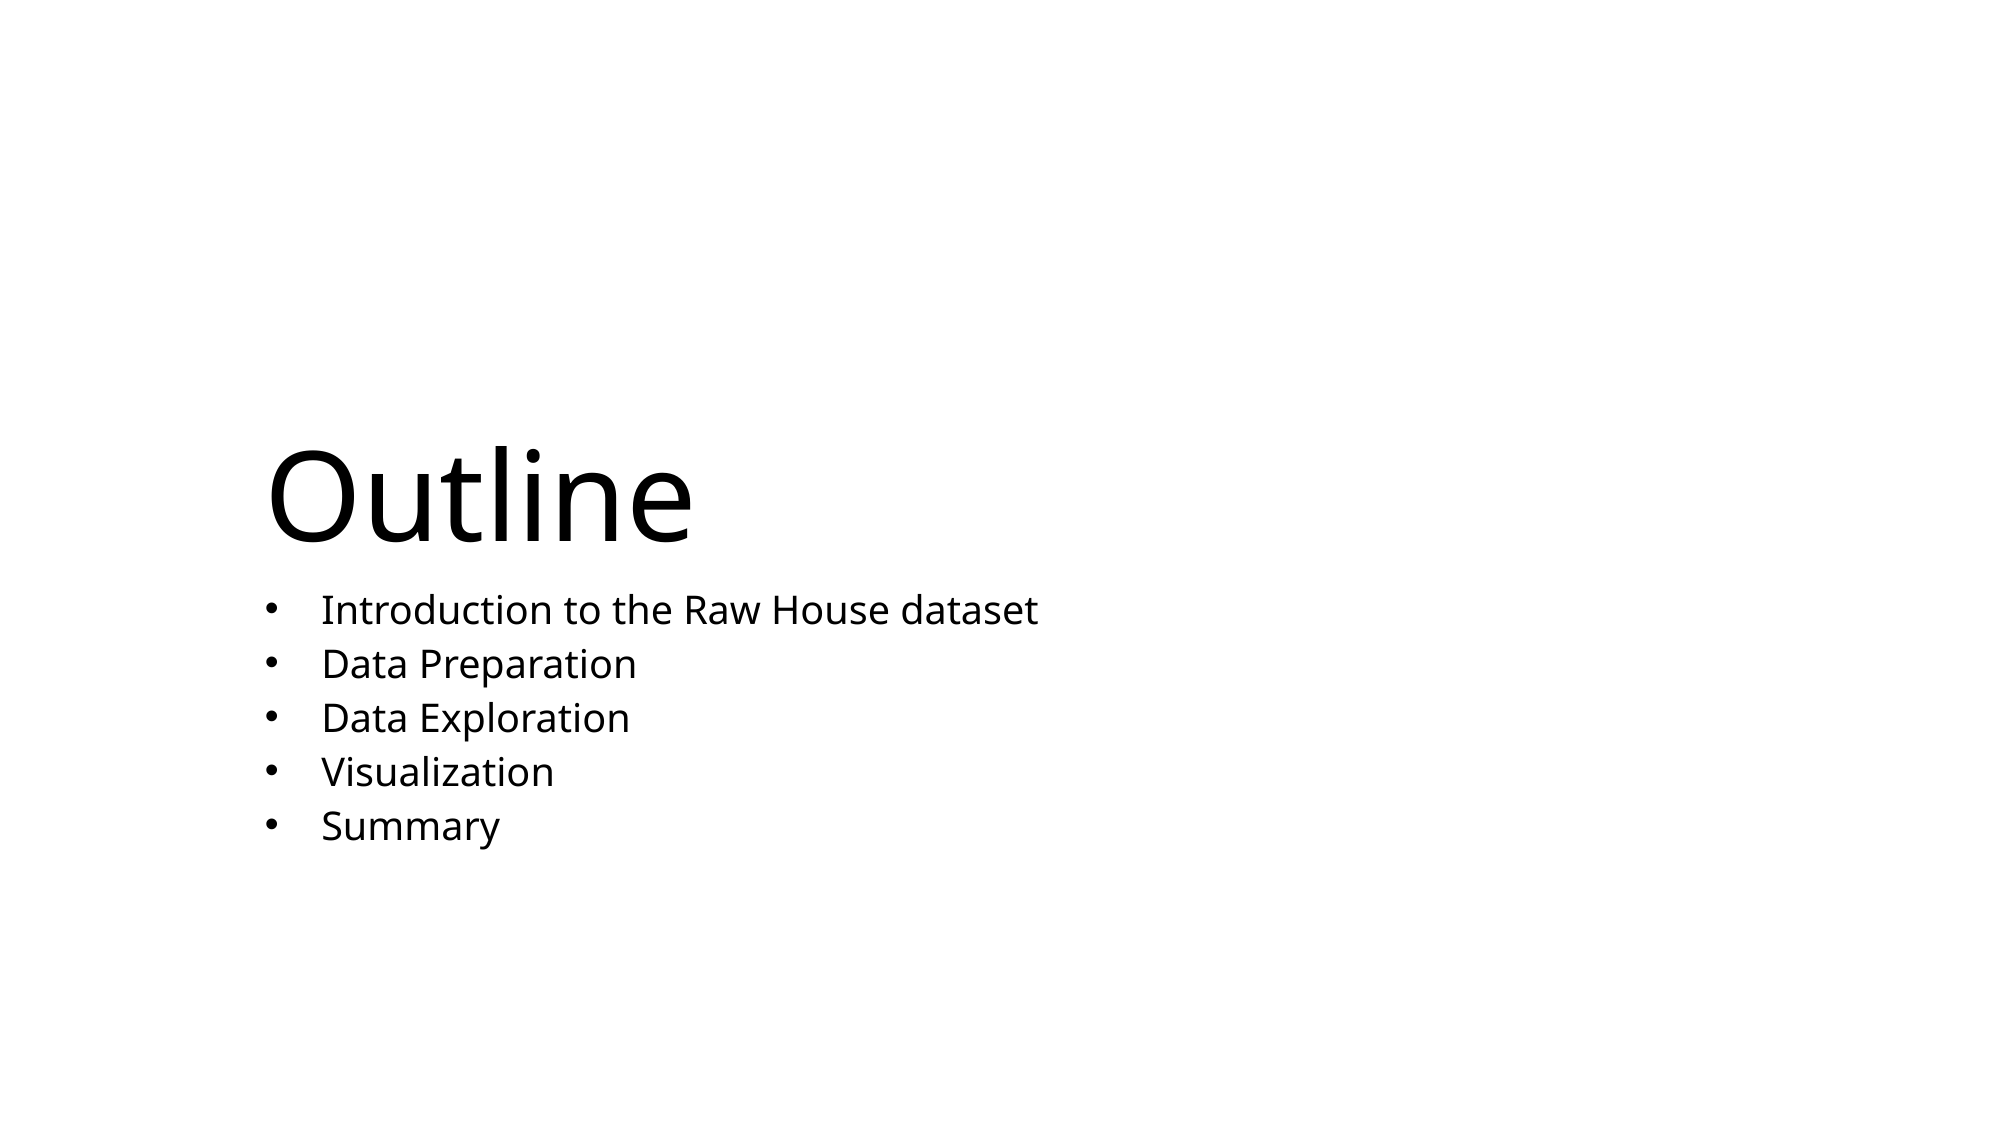

# Outline
Introduction to the Raw House dataset
Data Preparation
Data Exploration
Visualization
Summary